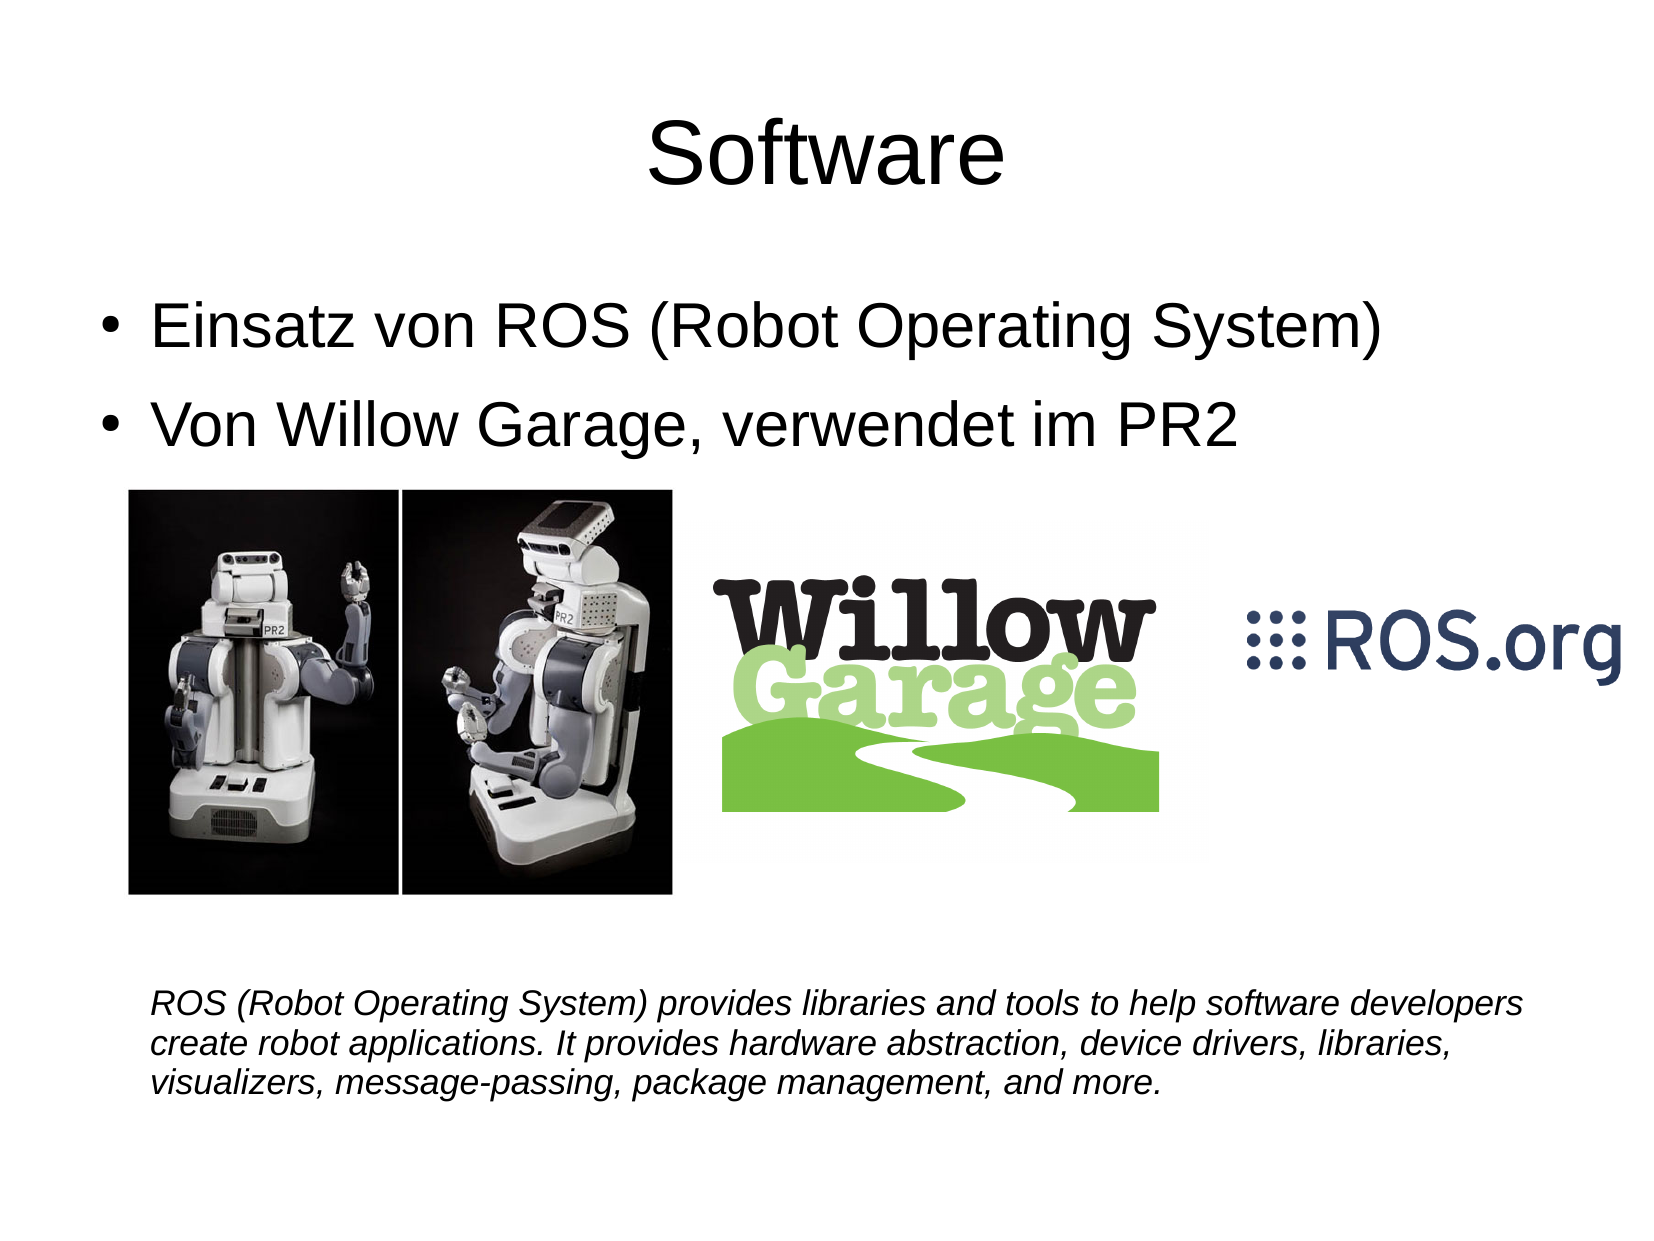

# Software
Einsatz von ROS (Robot Operating System)
Von Willow Garage, verwendet im PR2
ROS (Robot Operating System) provides libraries and tools to help software developers create robot applications. It provides hardware abstraction, device drivers, libraries, visualizers, message-passing, package management, and more.